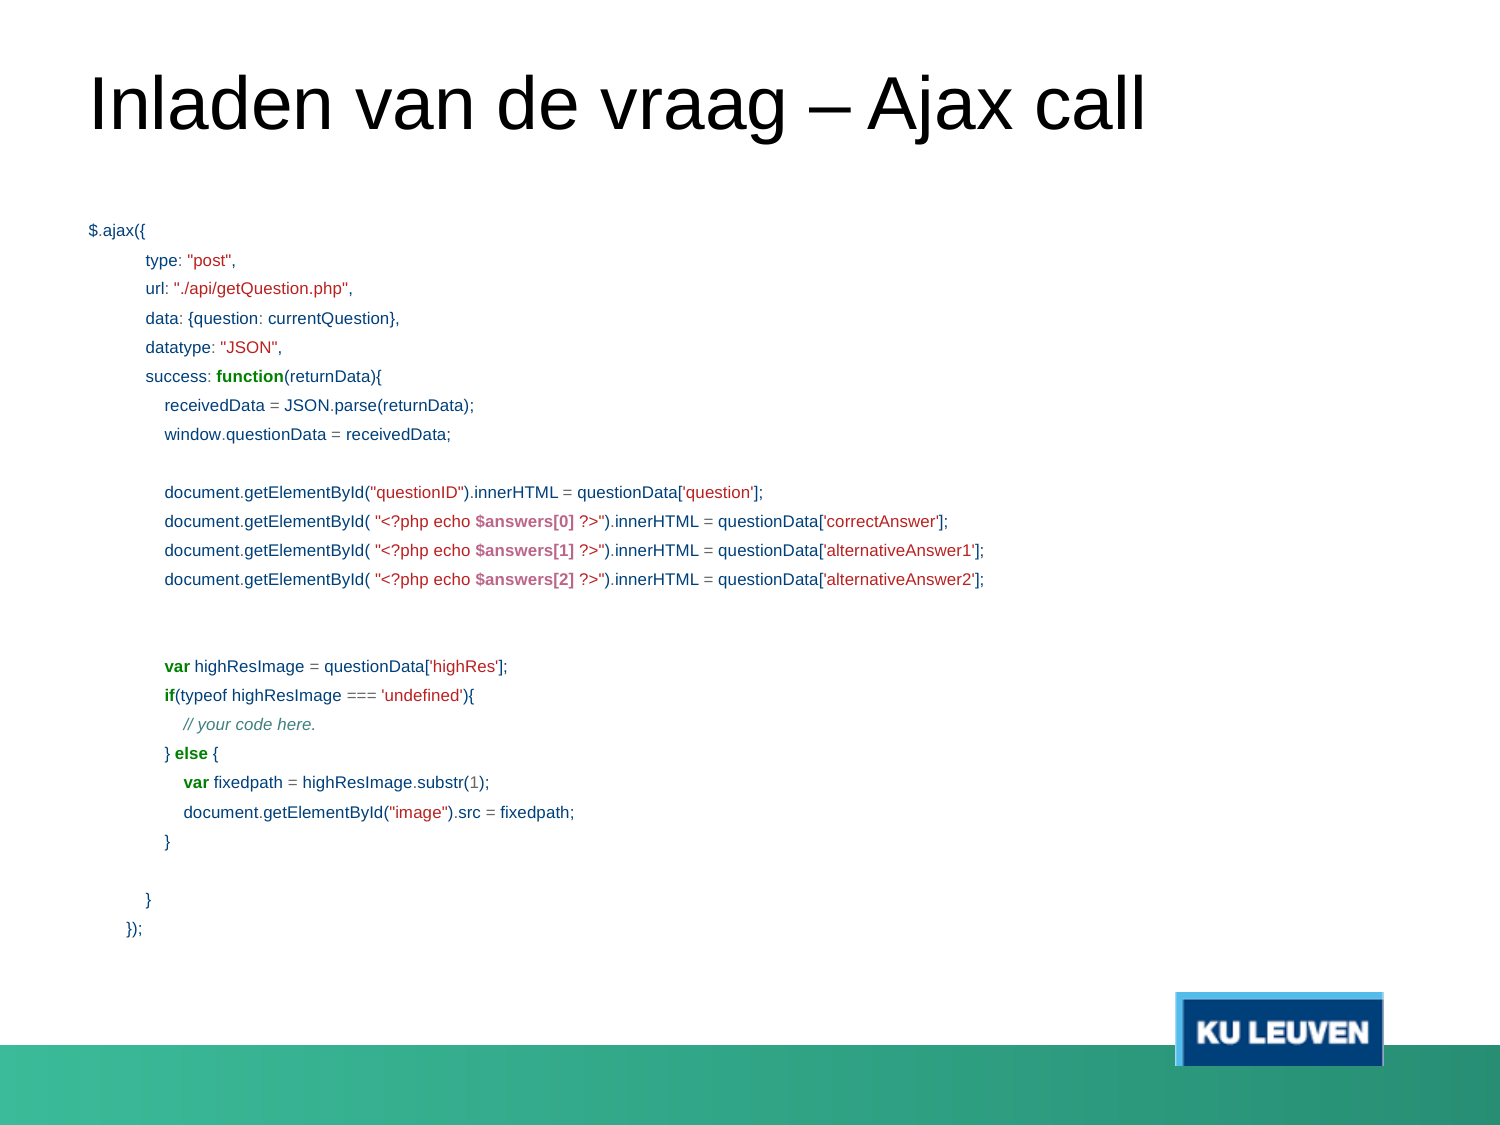

# Inladen van de vraag – Ajax call
$.ajax({
 type: "post",
 url: "./api/getQuestion.php",
 data: {question: currentQuestion},
 datatype: "JSON",
 success: function(returnData){
 receivedData = JSON.parse(returnData);
 window.questionData = receivedData;
 document.getElementById("questionID").innerHTML = questionData['question'];
 document.getElementById( "<?php echo $answers[0] ?>").innerHTML = questionData['correctAnswer'];
 document.getElementById( "<?php echo $answers[1] ?>").innerHTML = questionData['alternativeAnswer1'];
 document.getElementById( "<?php echo $answers[2] ?>").innerHTML = questionData['alternativeAnswer2'];
 var highResImage = questionData['highRes'];
 if(typeof highResImage === 'undefined'){
 // your code here.
 } else {
 var fixedpath = highResImage.substr(1);
 document.getElementById("image").src = fixedpath;
 }
 }
 });